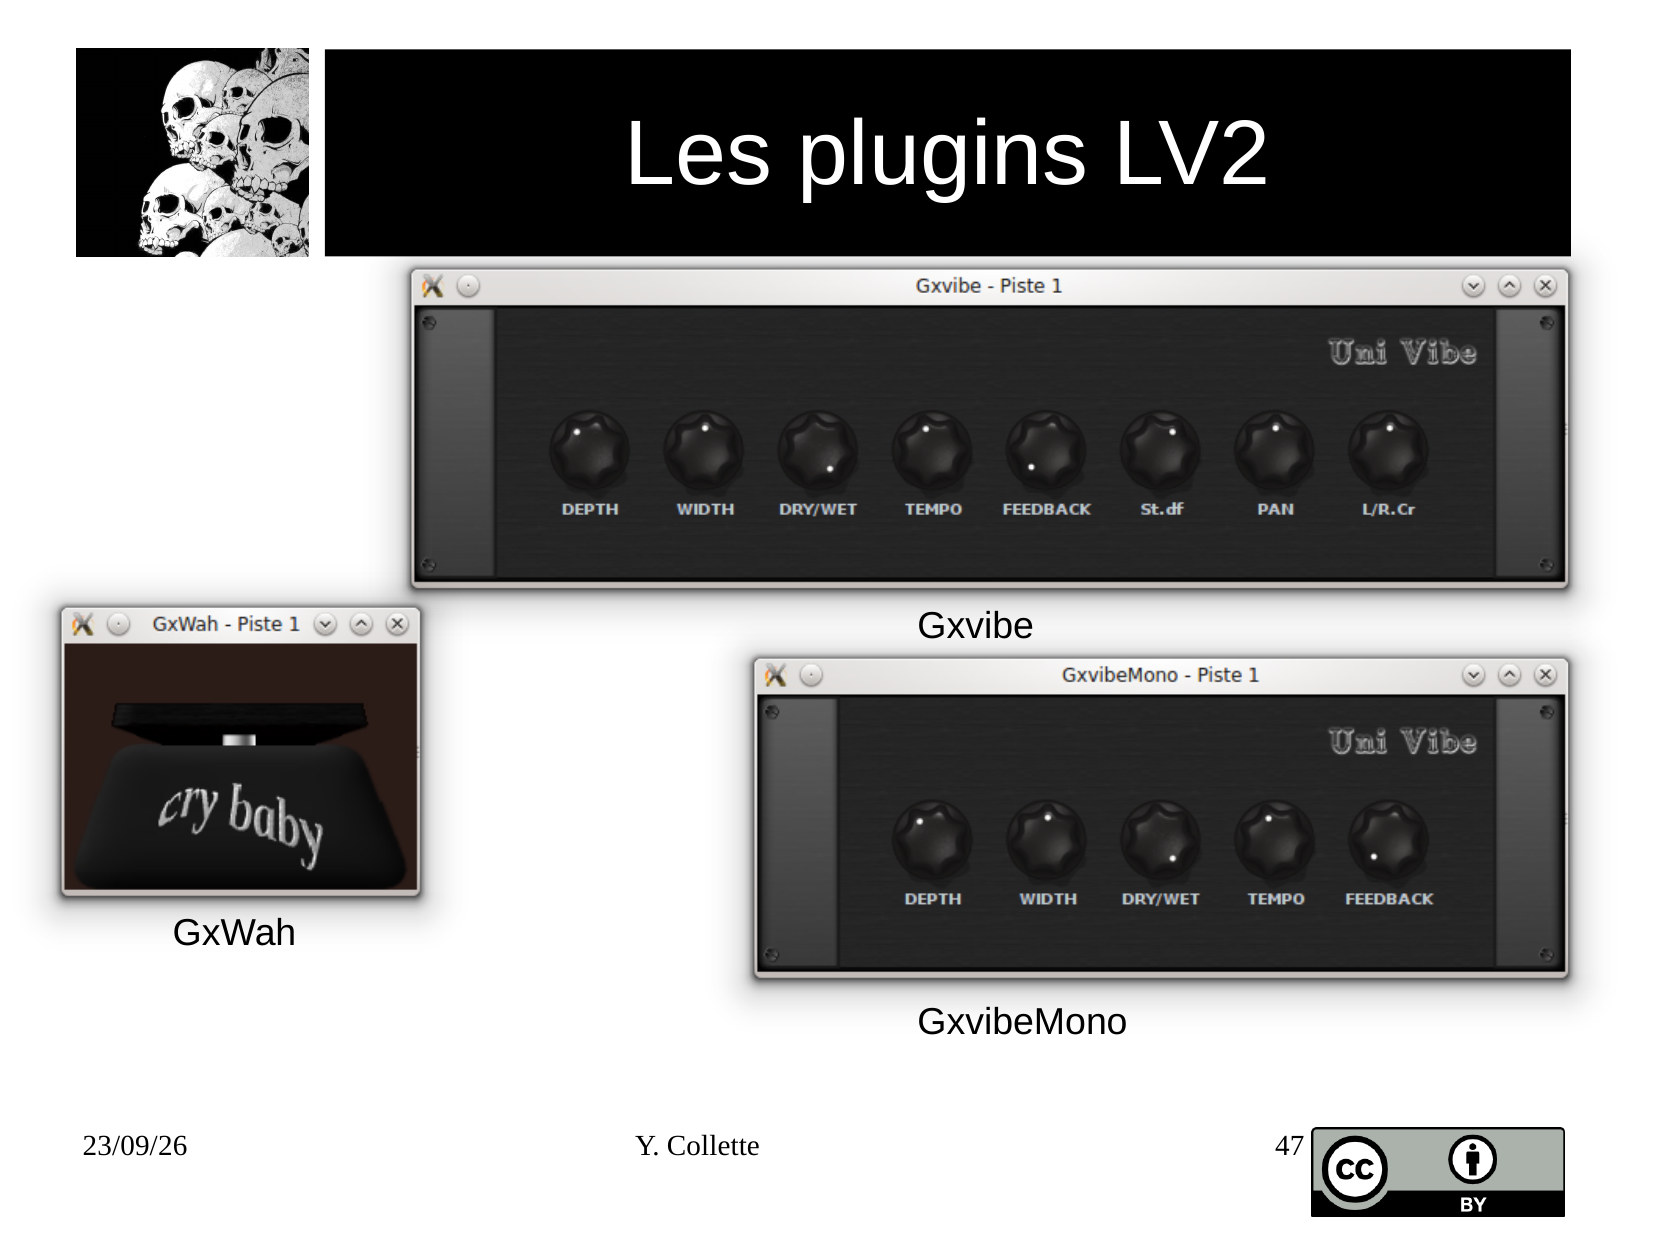

# Les plugins LV2
Gxvibe
GxWah
GxvibeMono
Y. Collette
47